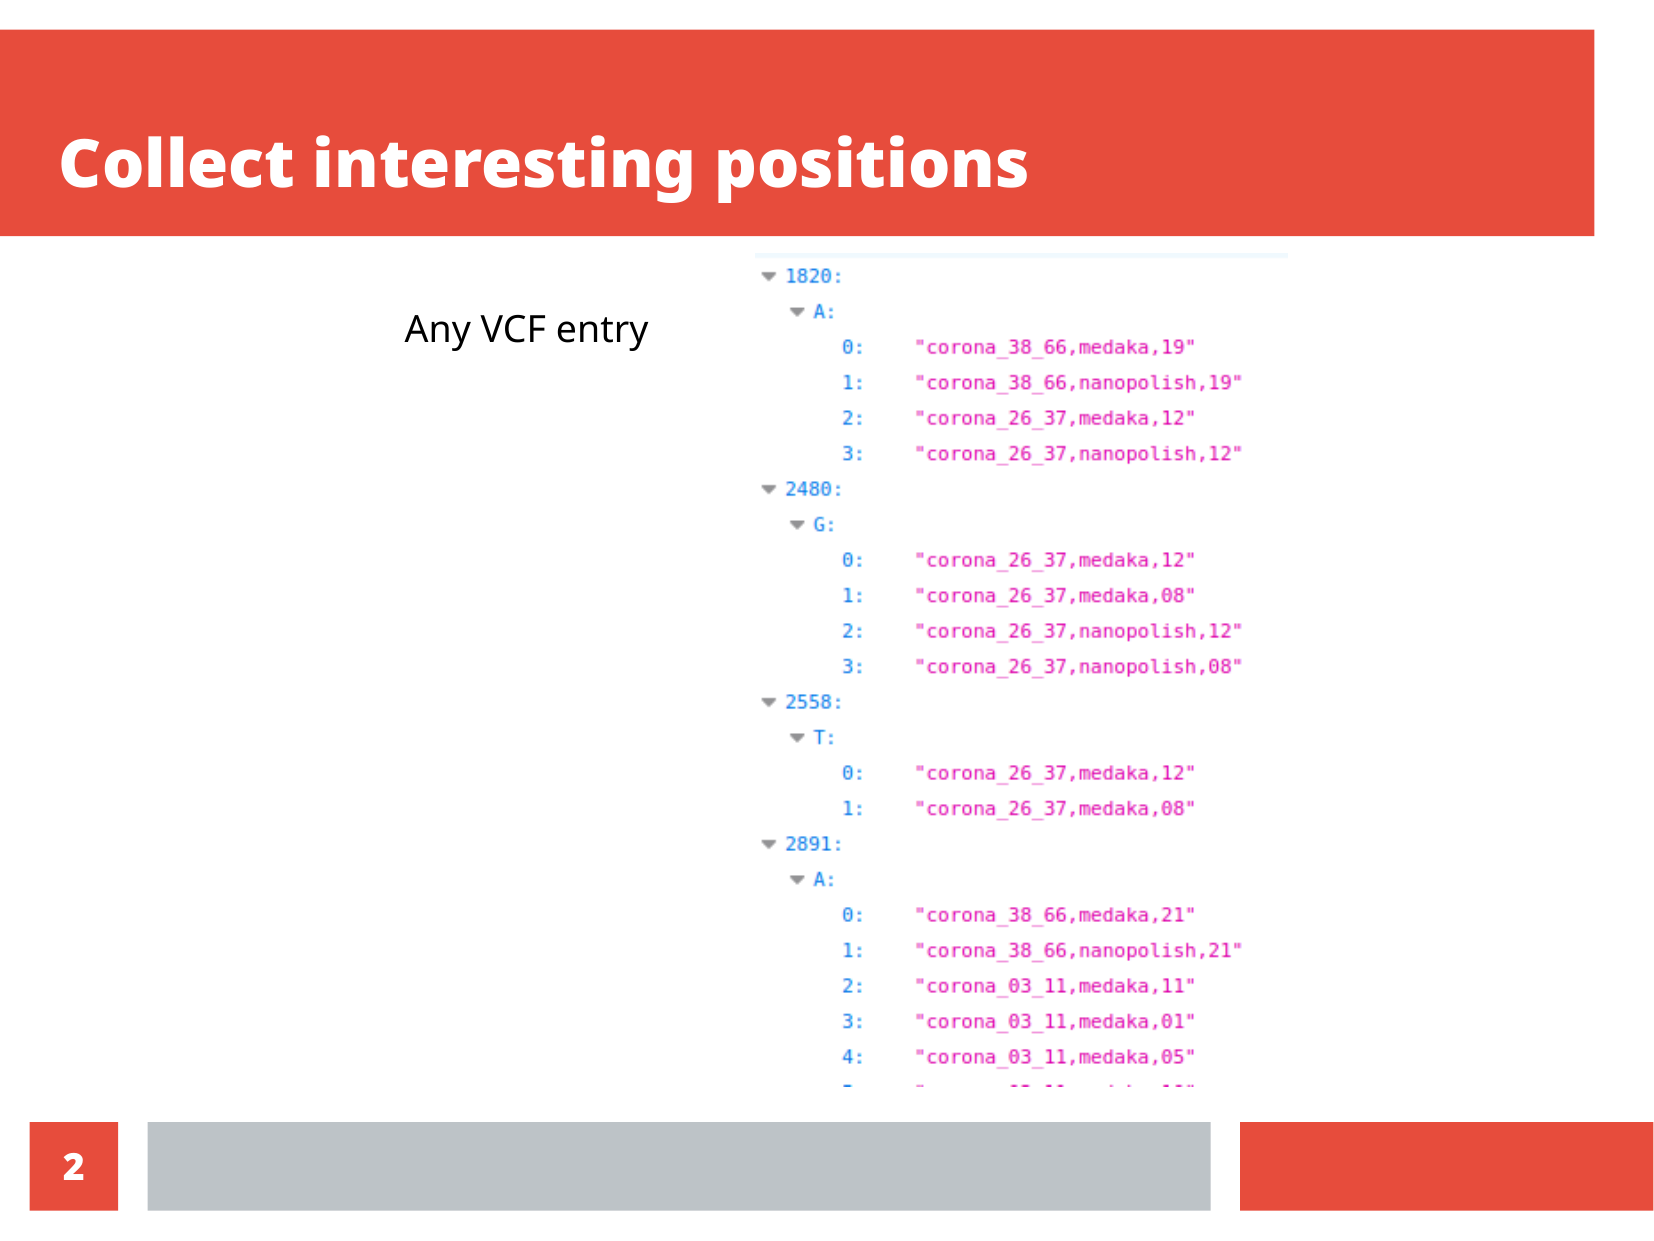

# Collect interesting positions
Any VCF entry
2